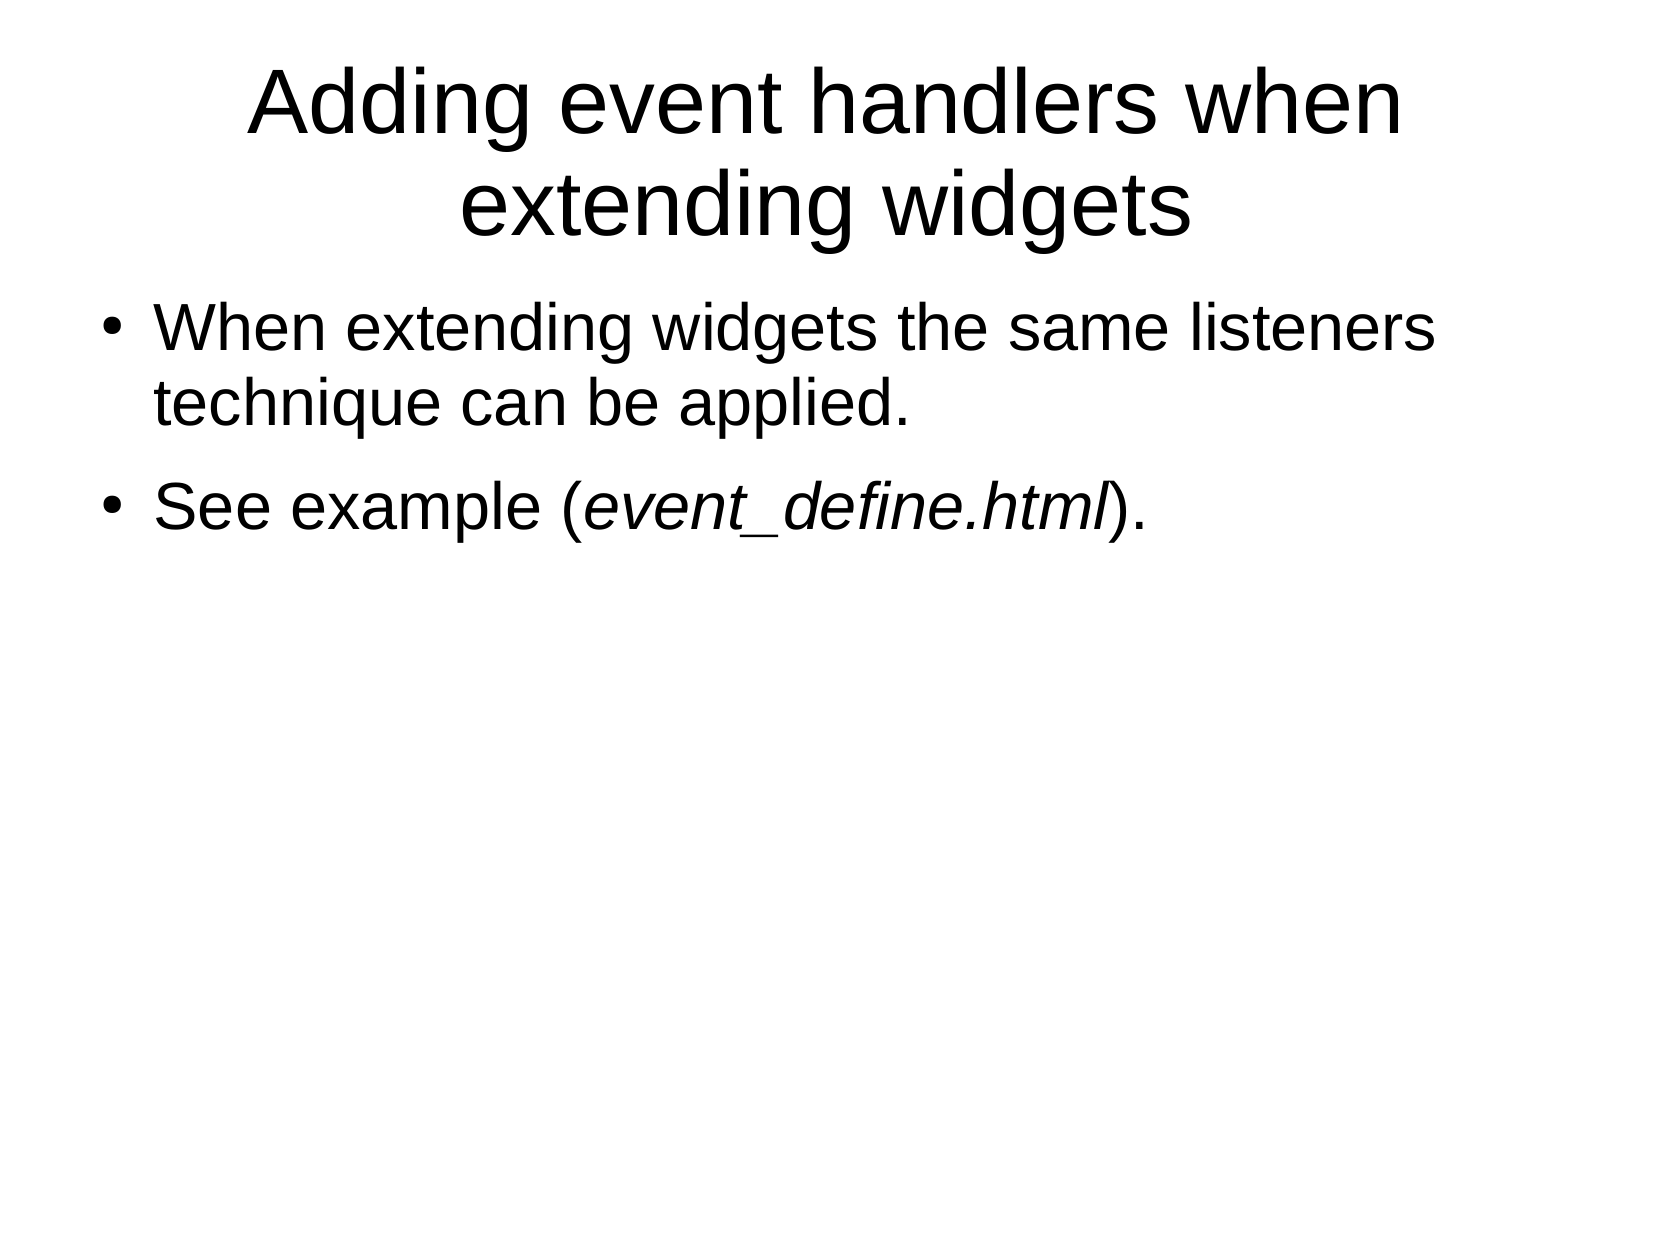

# Adding event handlers when extending widgets
When extending widgets the same listeners technique can be applied.
See example (event_define.html).